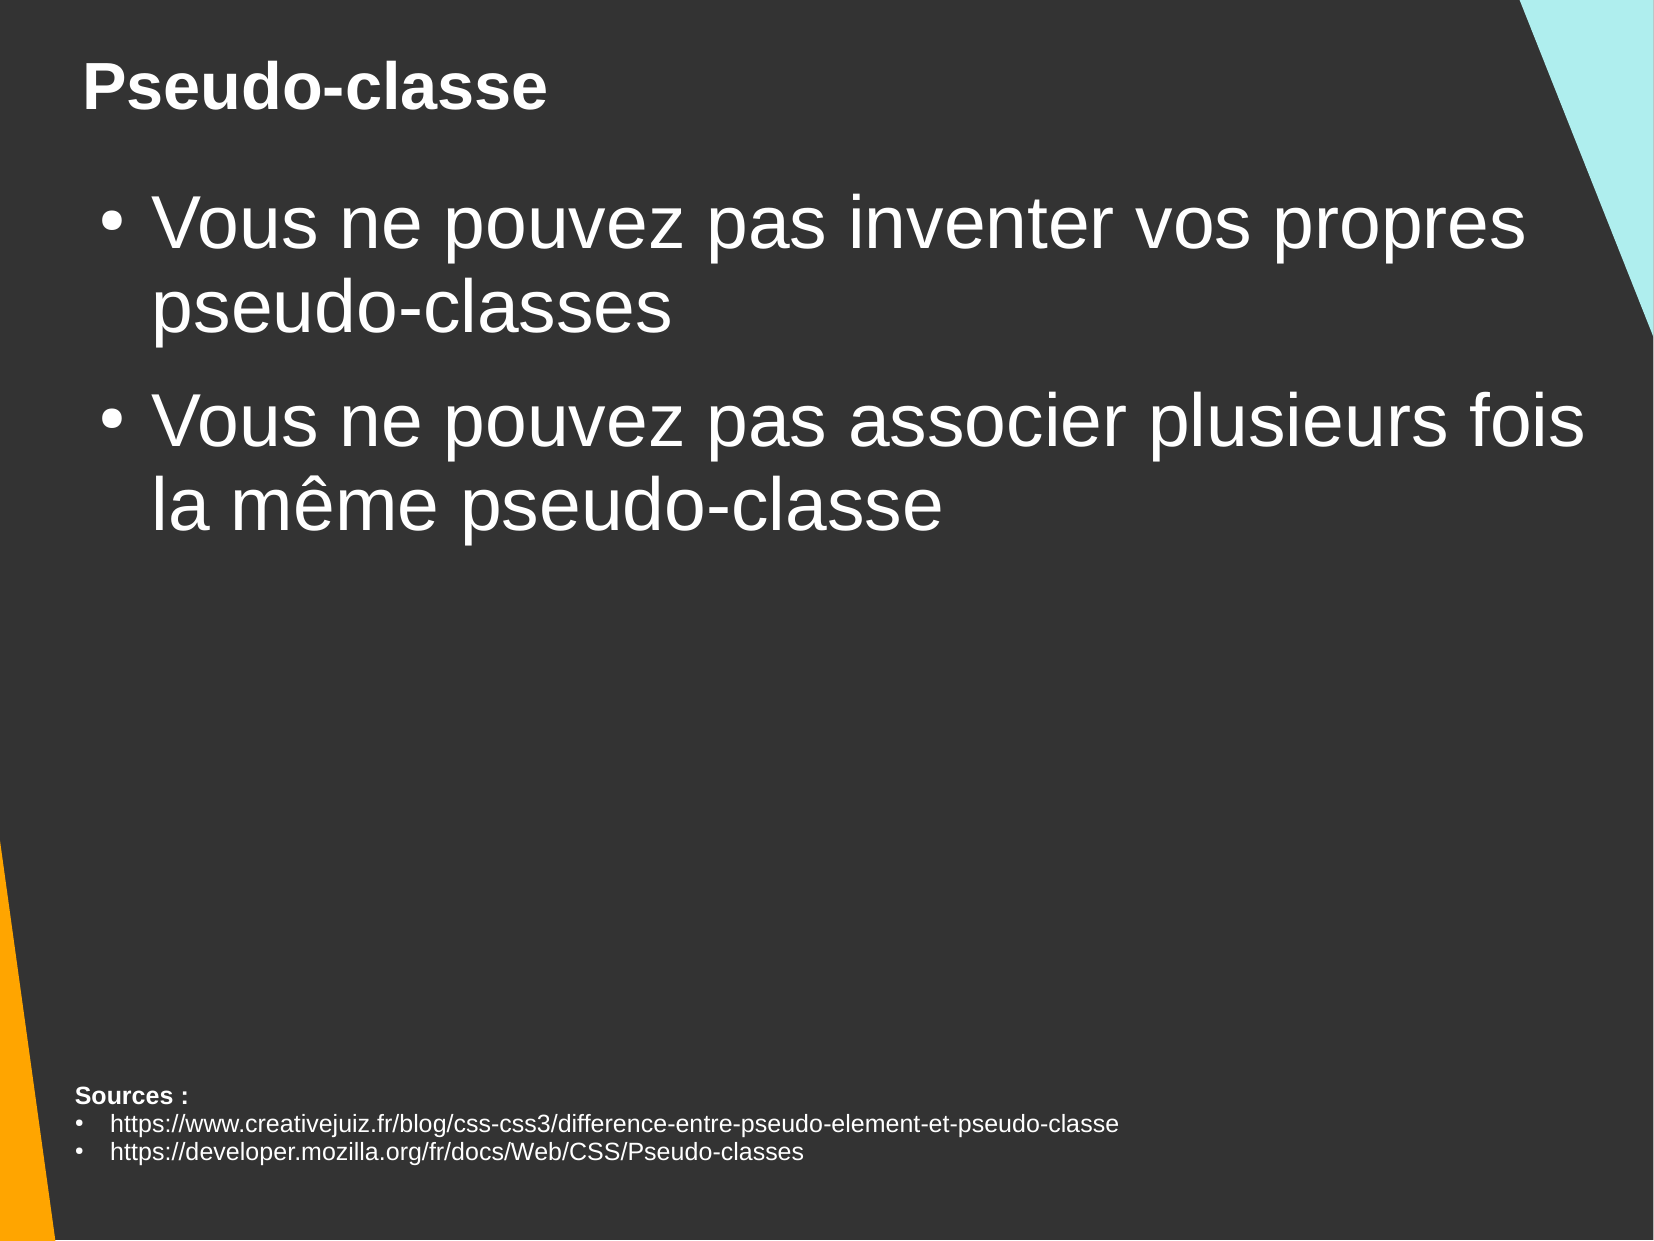

# Pseudo-classe
Vous ne pouvez pas inventer vos propres pseudo-classes
Vous ne pouvez pas associer plusieurs fois la même pseudo-classe
Sources :
https://www.creativejuiz.fr/blog/css-css3/difference-entre-pseudo-element-et-pseudo-classe
https://developer.mozilla.org/fr/docs/Web/CSS/Pseudo-classes